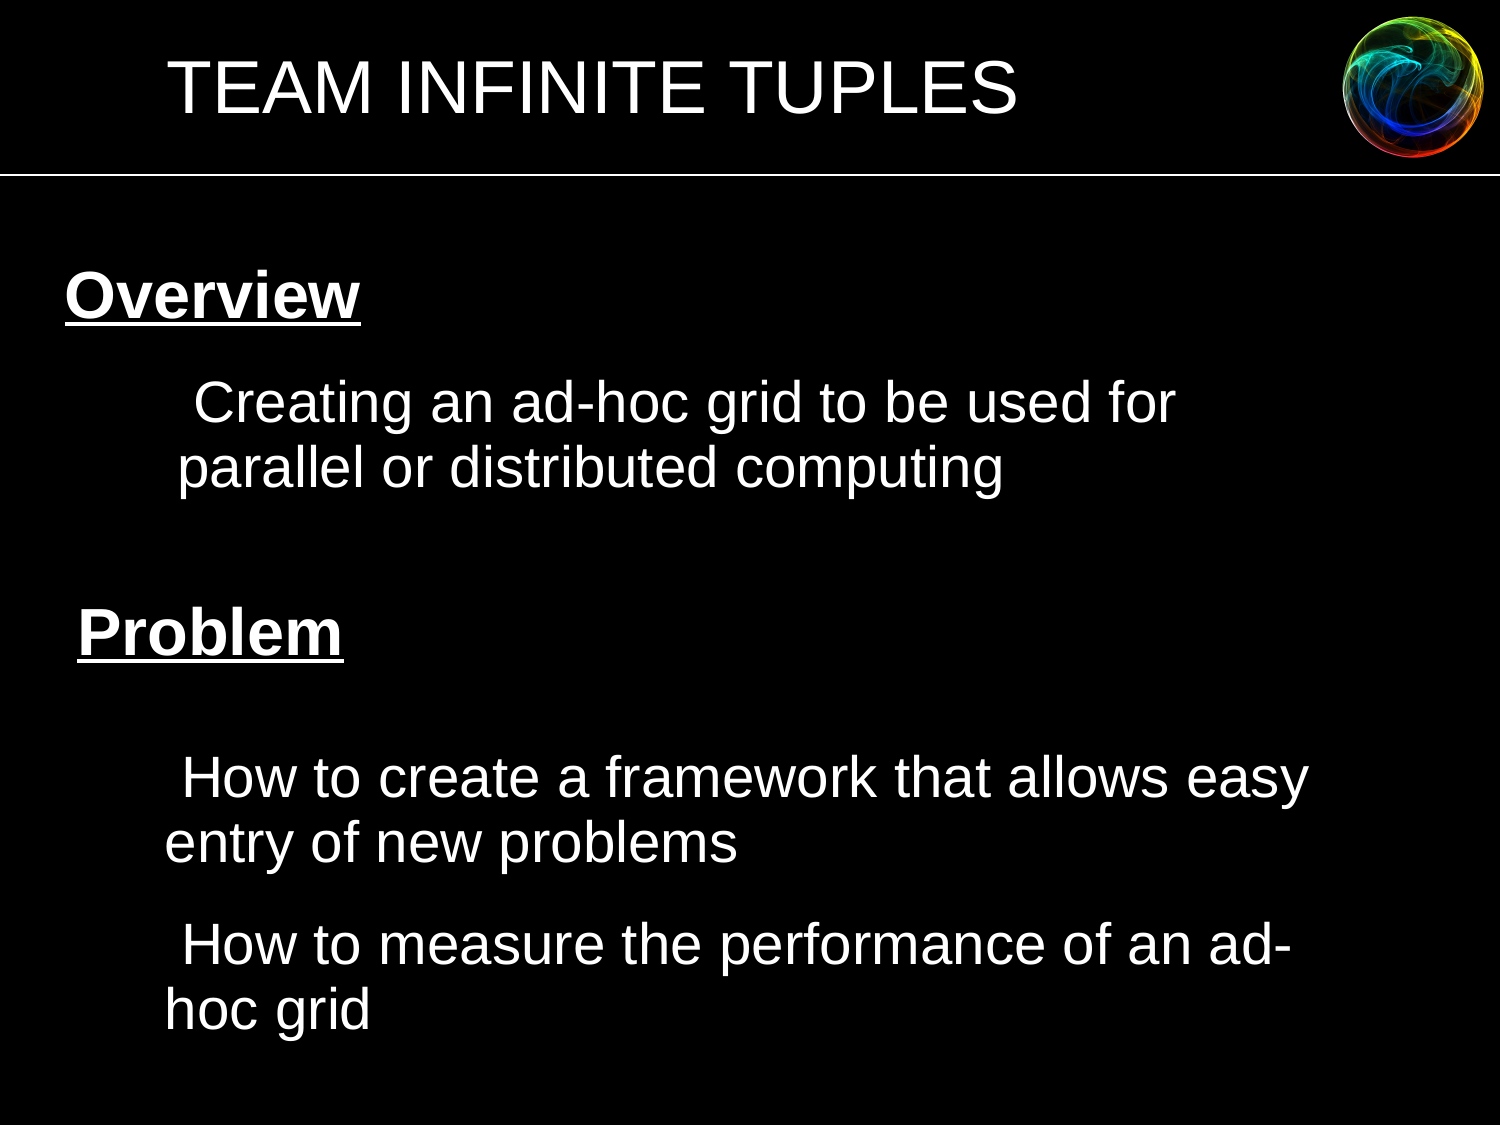

TEAM INFINITE TUPLES
Overview
 Creating an ad-hoc grid to be used for parallel or distributed computing
Problem
 How to create a framework that allows easy entry of new problems
 How to measure the performance of an ad-hoc grid